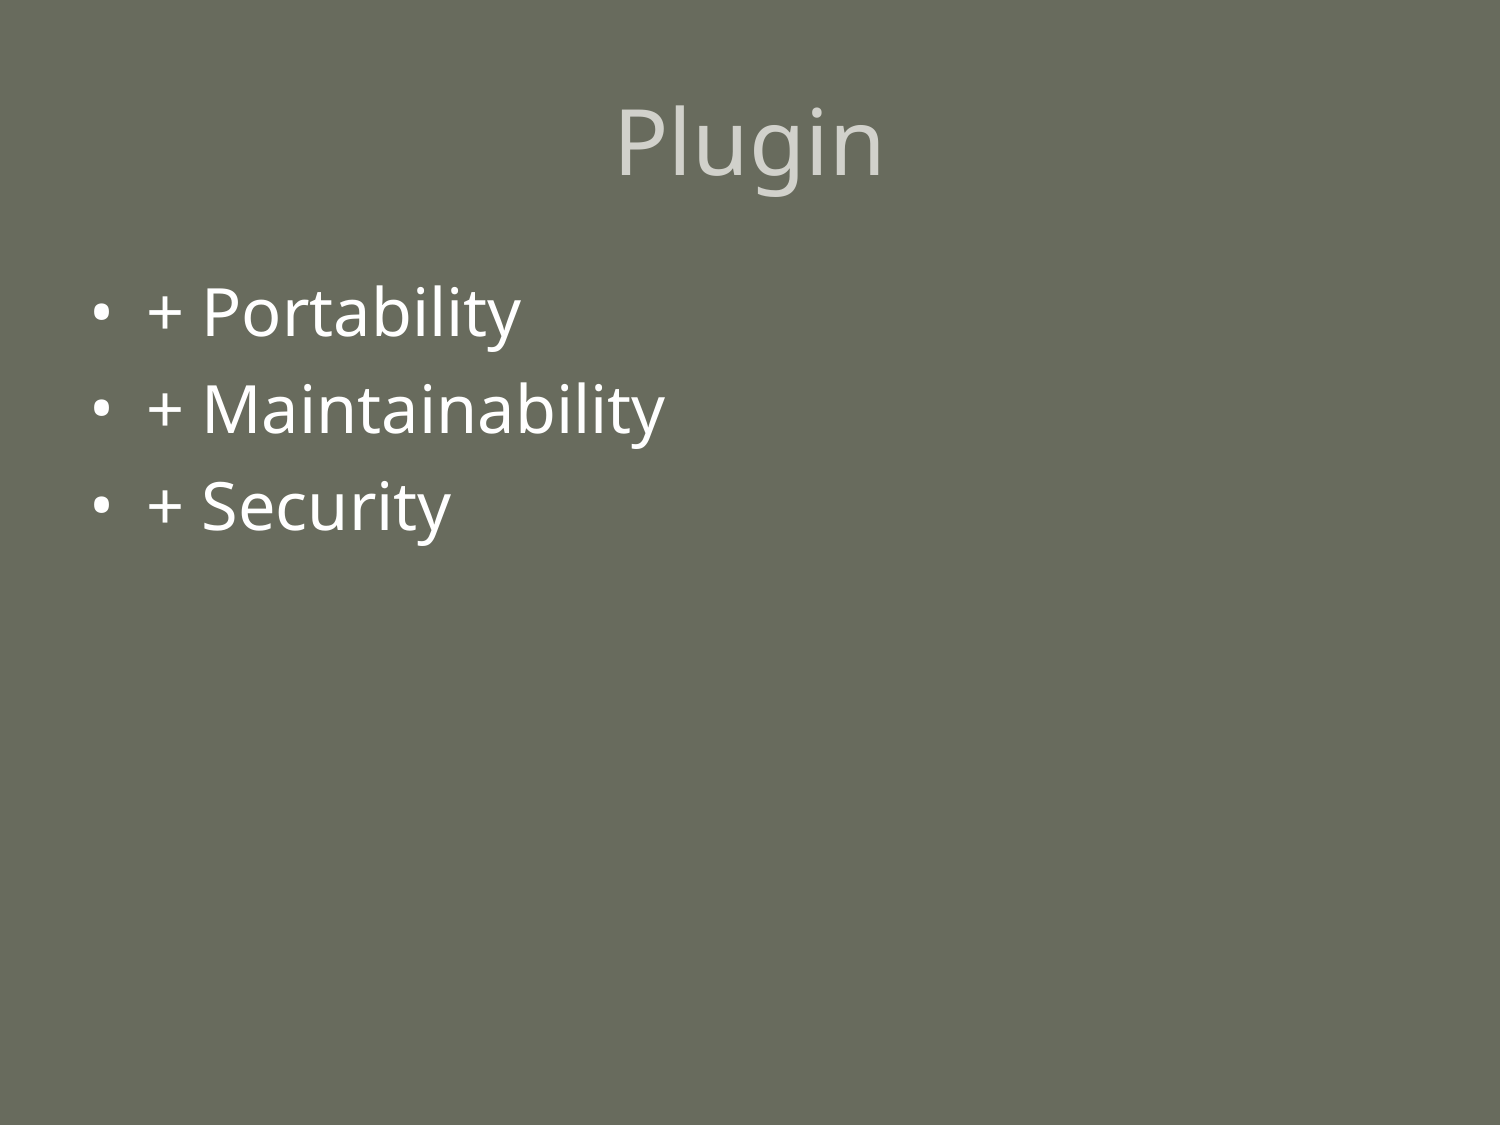

# Plugin
+ Portability
+ Maintainability
+ Security